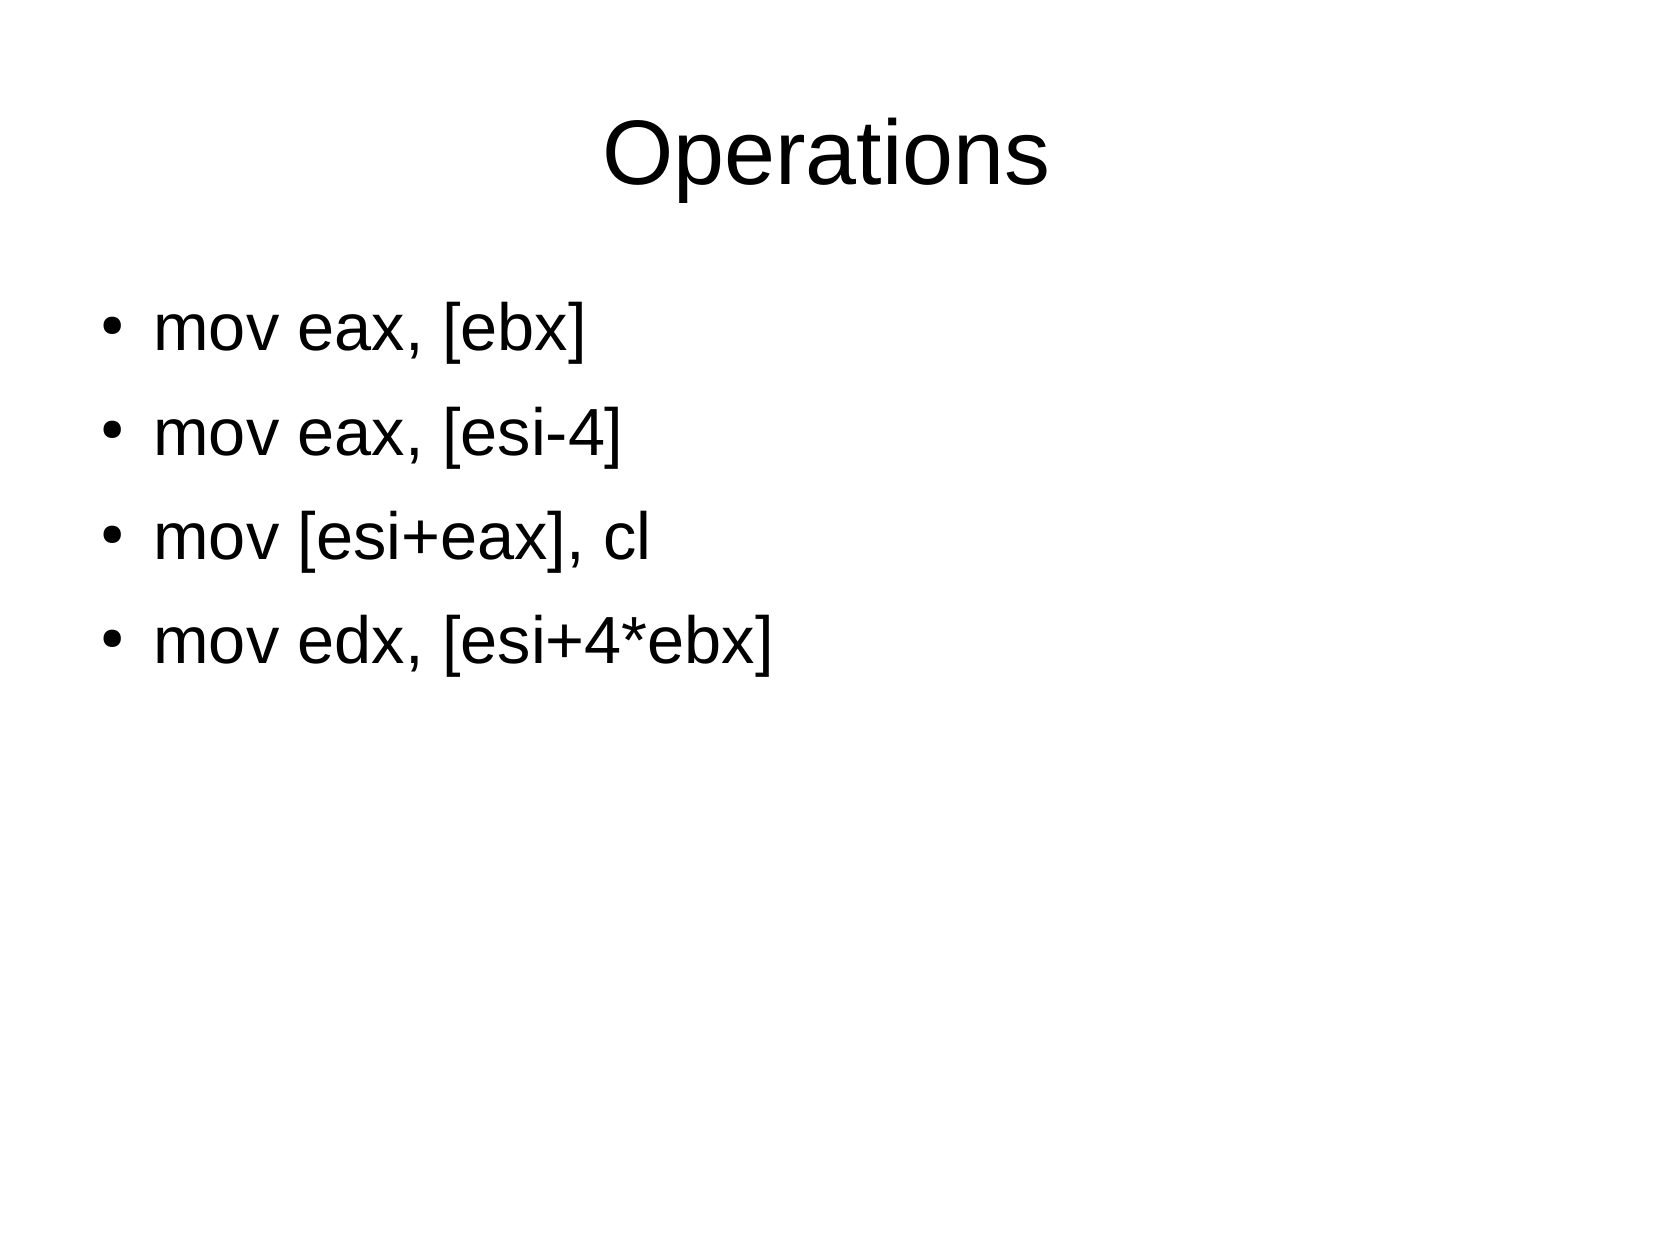

# Operations
mov eax, [ebx]
mov eax, [esi-4]
mov [esi+eax], cl
mov edx, [esi+4*ebx]